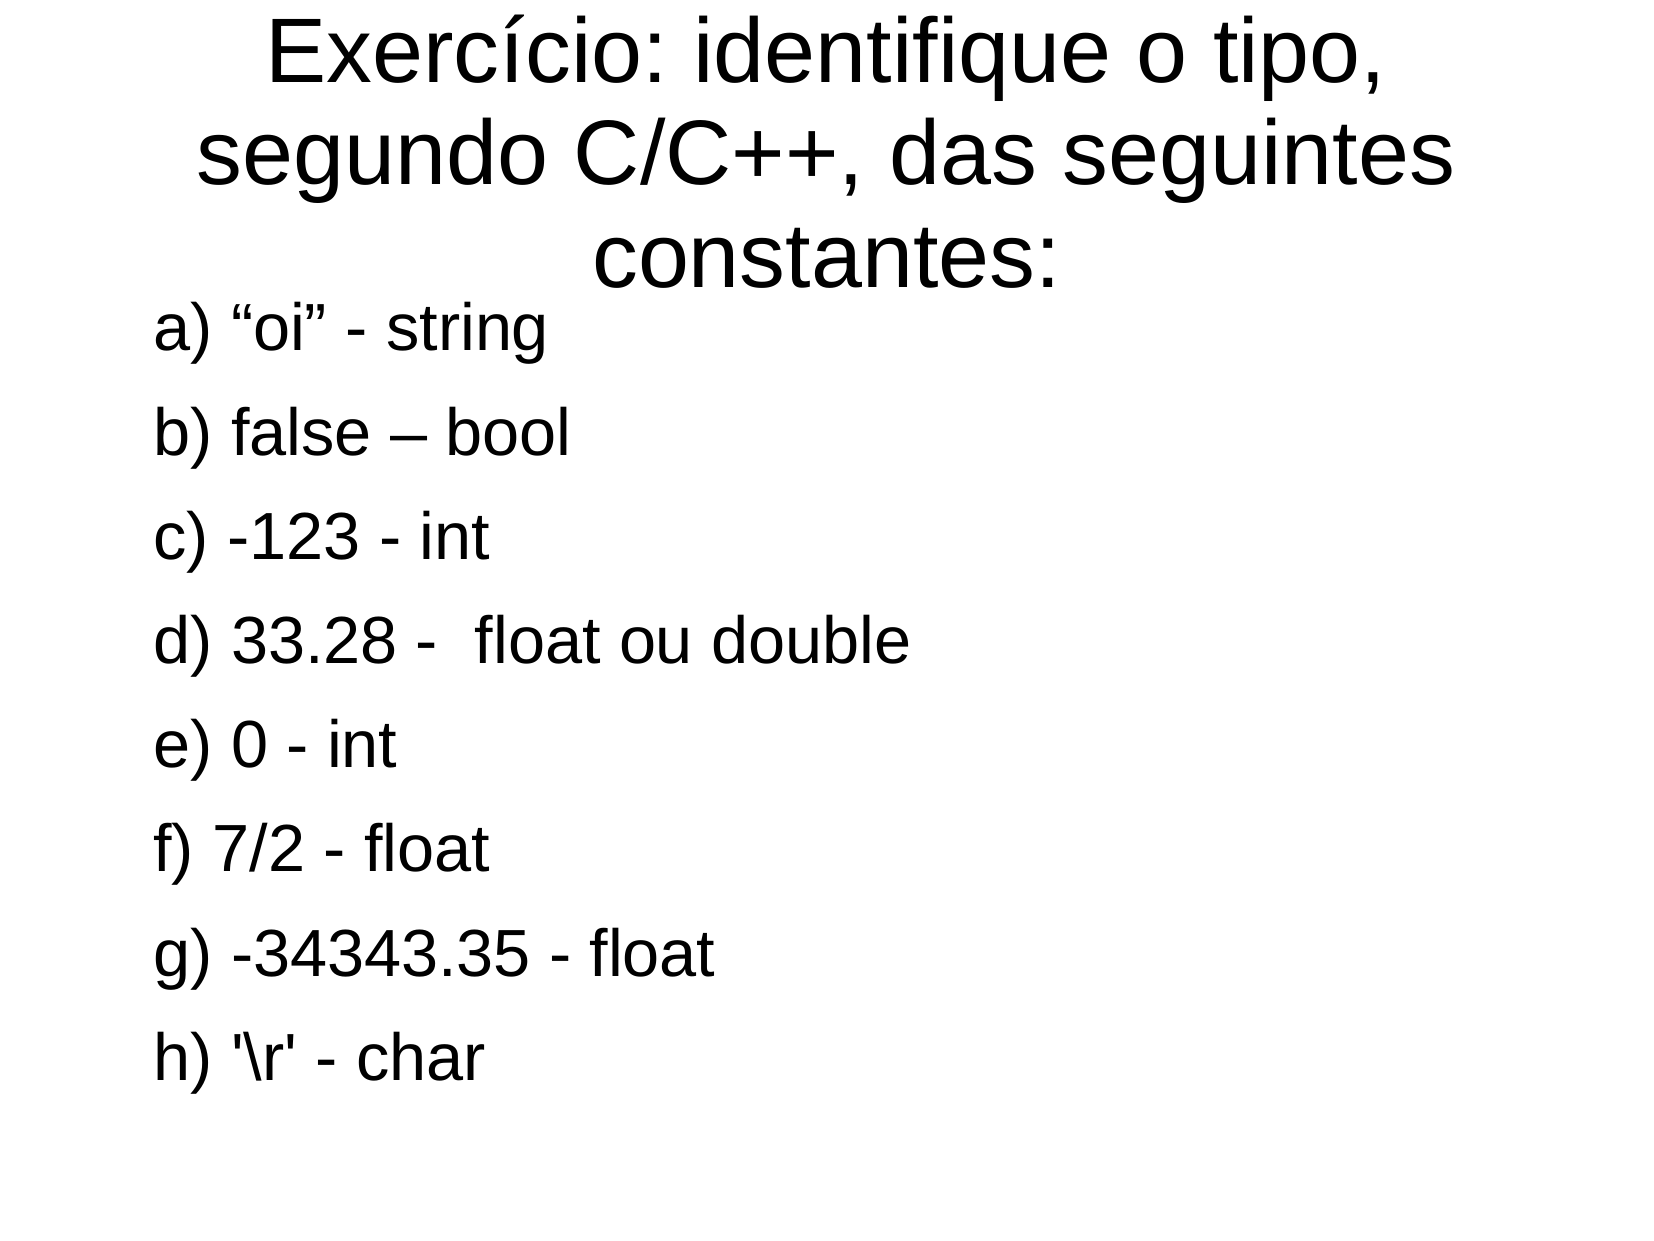

# Exercício: identifique o tipo, segundo C/C++, das seguintes constantes:
a) “oi” - string
b) false – bool
c) -123 - int
d) 33.28 - float ou double
e) 0 - int
f) 7/2 - float
g) -34343.35 - float
h) '\r' - char